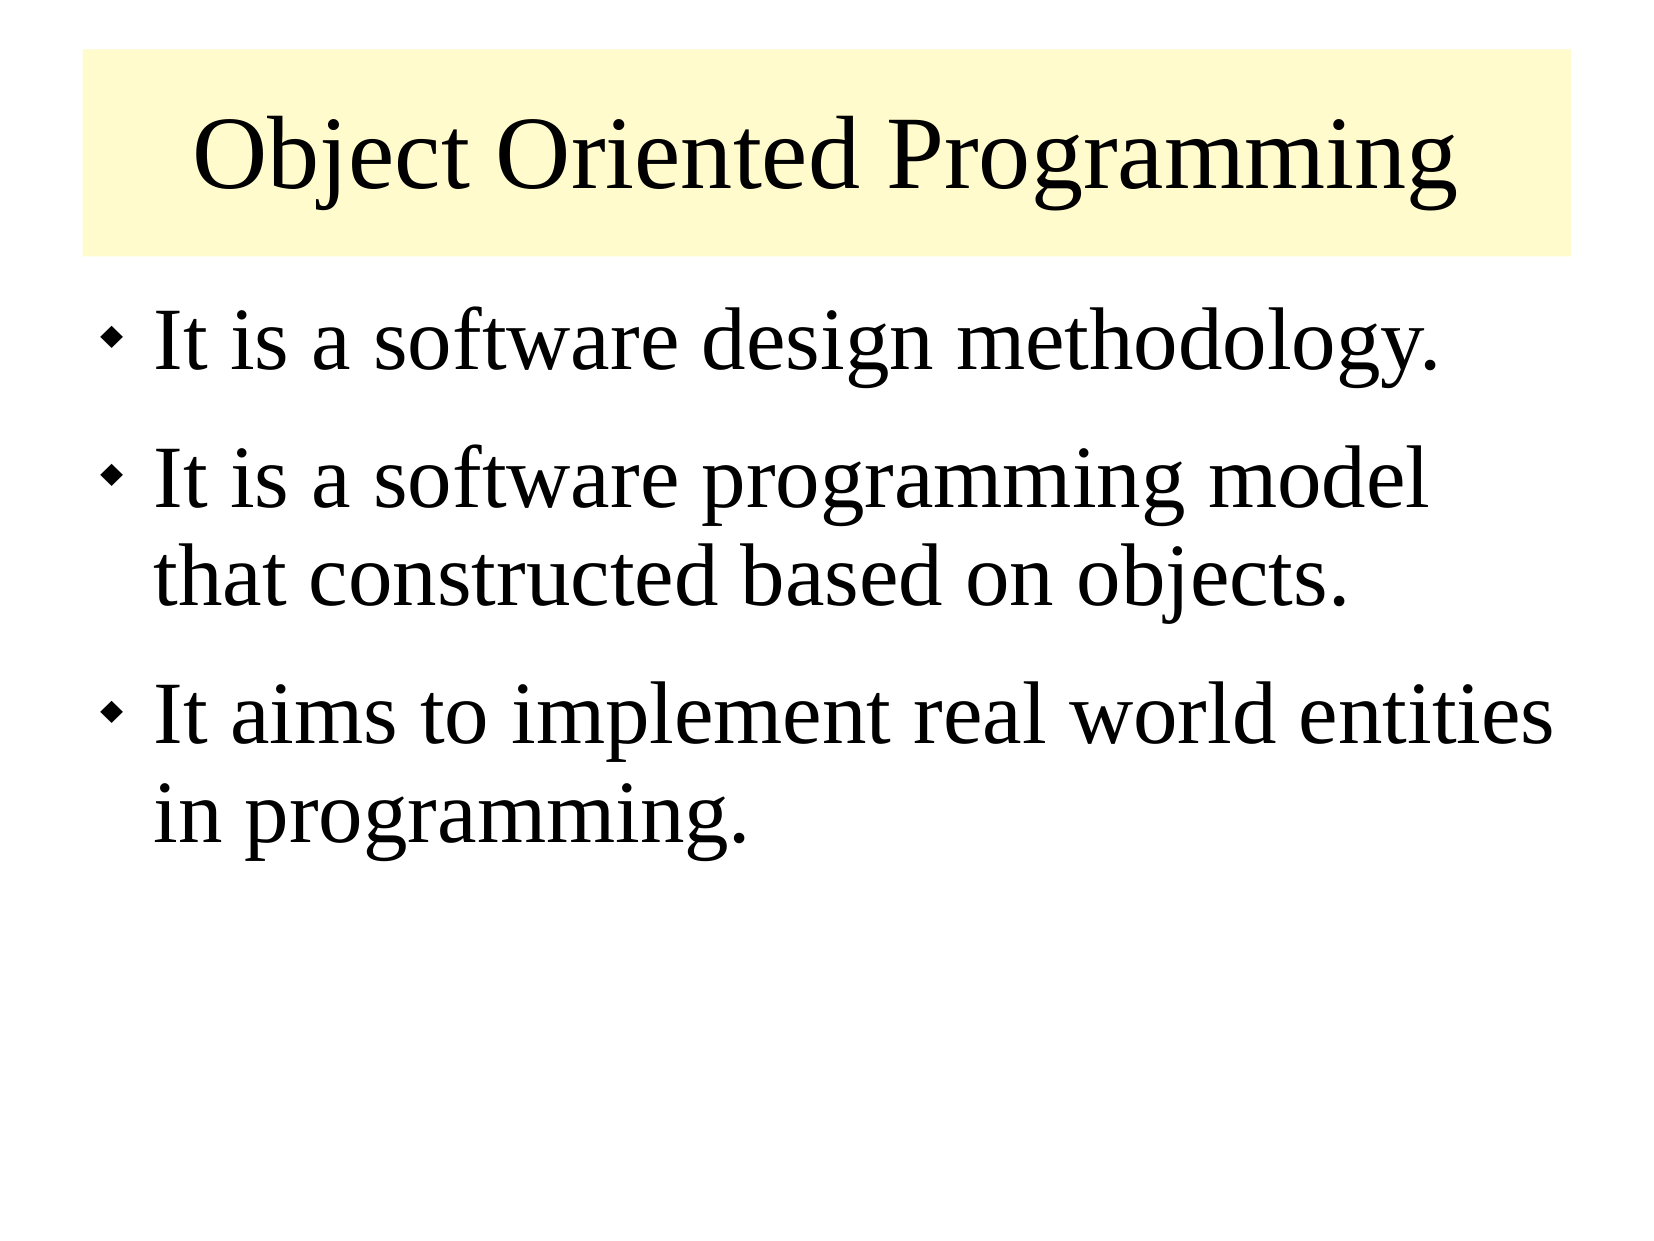

# Object Oriented Programming
It is a software design methodology.
It is a software programming model that constructed based on objects.
It aims to implement real world entities in programming.